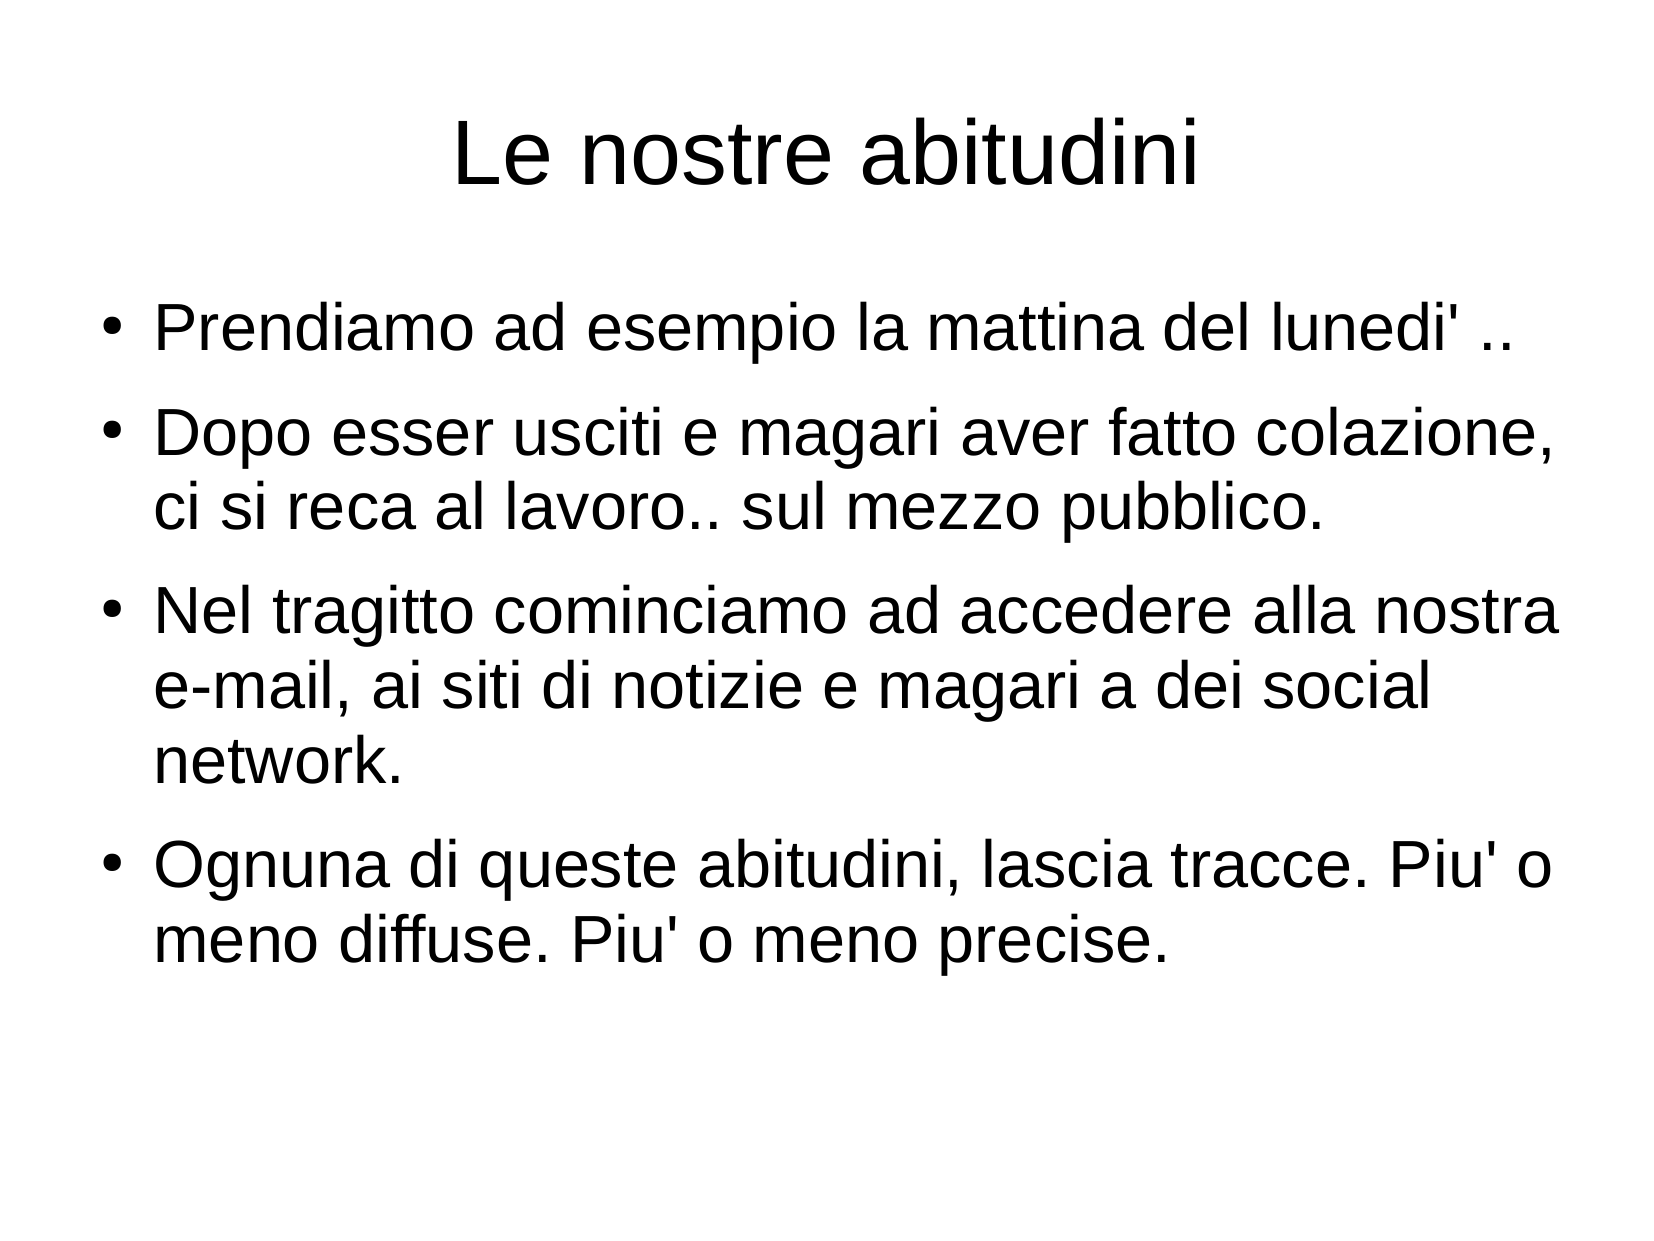

# Le nostre abitudini
Prendiamo ad esempio la mattina del lunedi' ..
Dopo esser usciti e magari aver fatto colazione, ci si reca al lavoro.. sul mezzo pubblico.
Nel tragitto cominciamo ad accedere alla nostra e-mail, ai siti di notizie e magari a dei social network.
Ognuna di queste abitudini, lascia tracce. Piu' o meno diffuse. Piu' o meno precise.